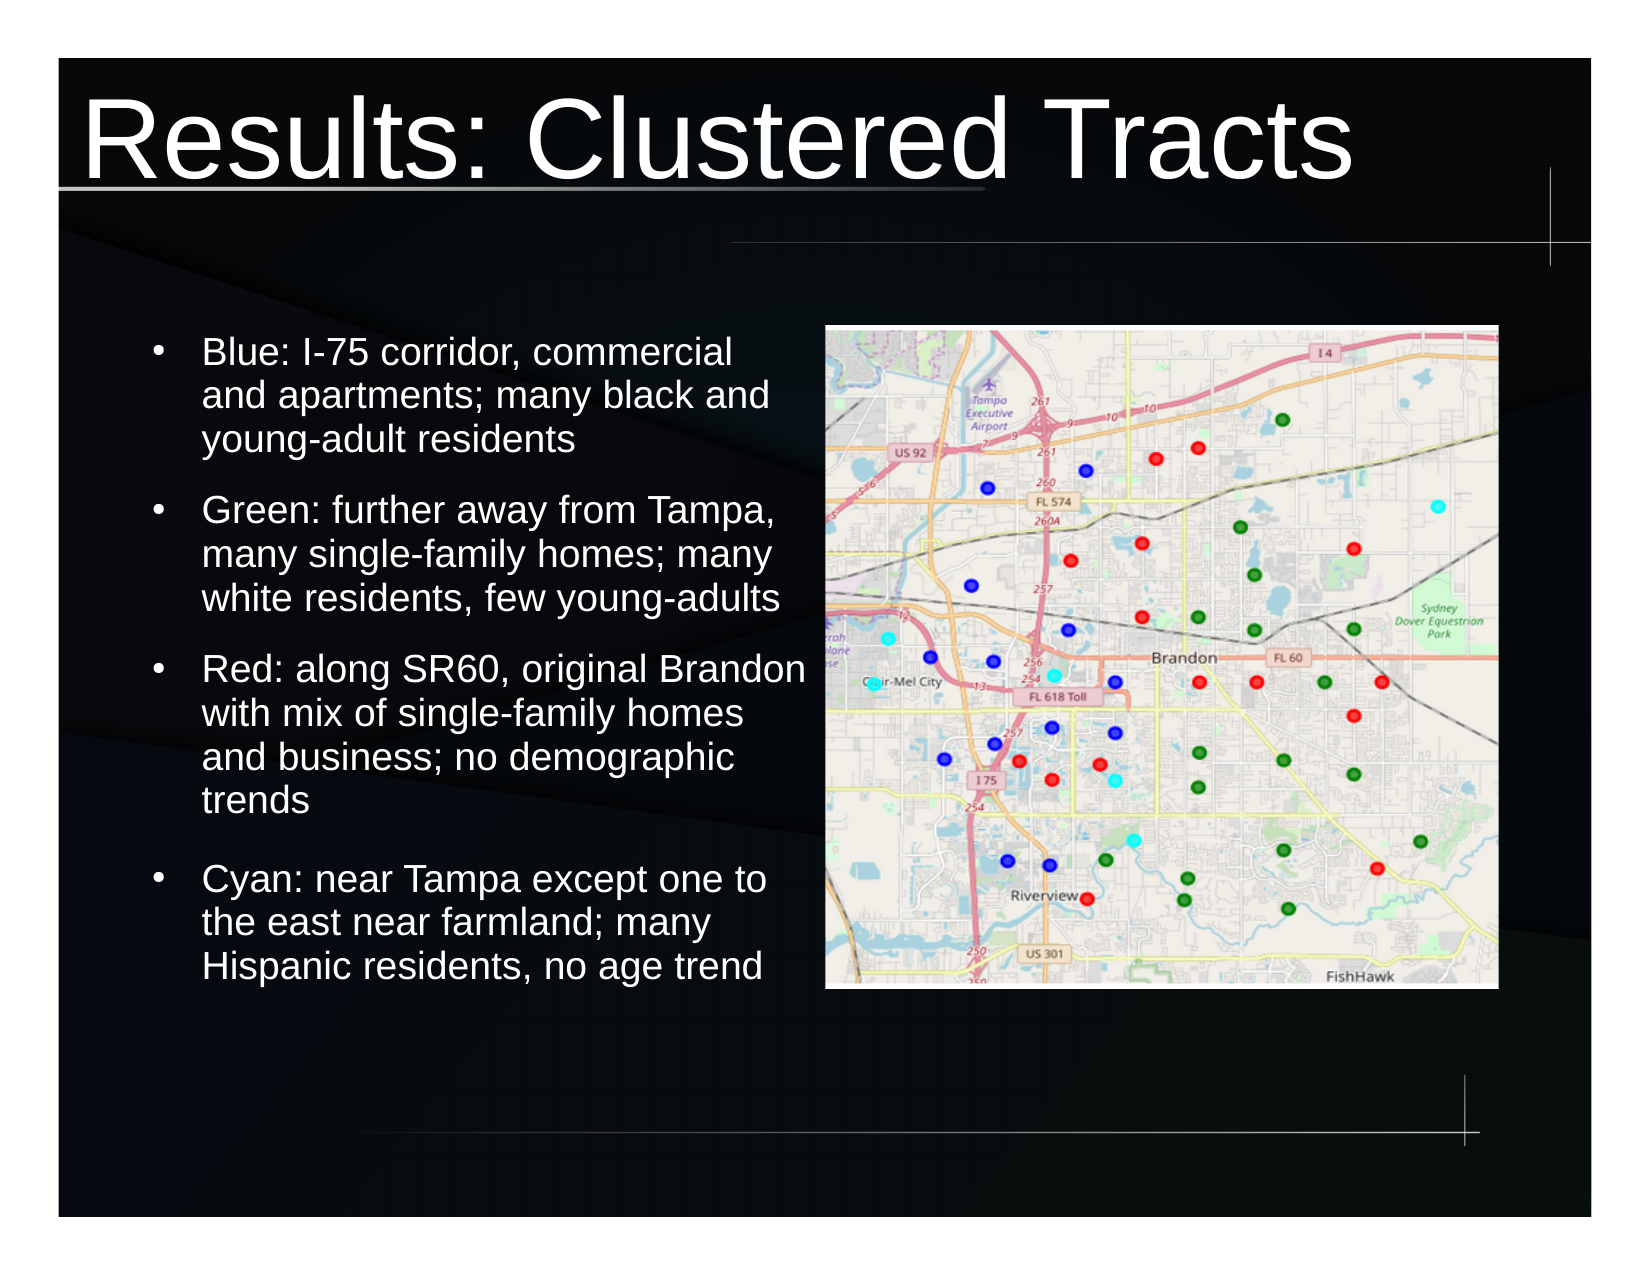

# Results: Clustered Tracts
Blue: I-75 corridor, commercial and apartments; many black and young-adult residents
Green: further away from Tampa, many single-family homes; many white residents, few young-adults
Red: along SR60, original Brandon with mix of single-family homes and business; no demographic trends
Cyan: near Tampa except one to the east near farmland; many Hispanic residents, no age trend